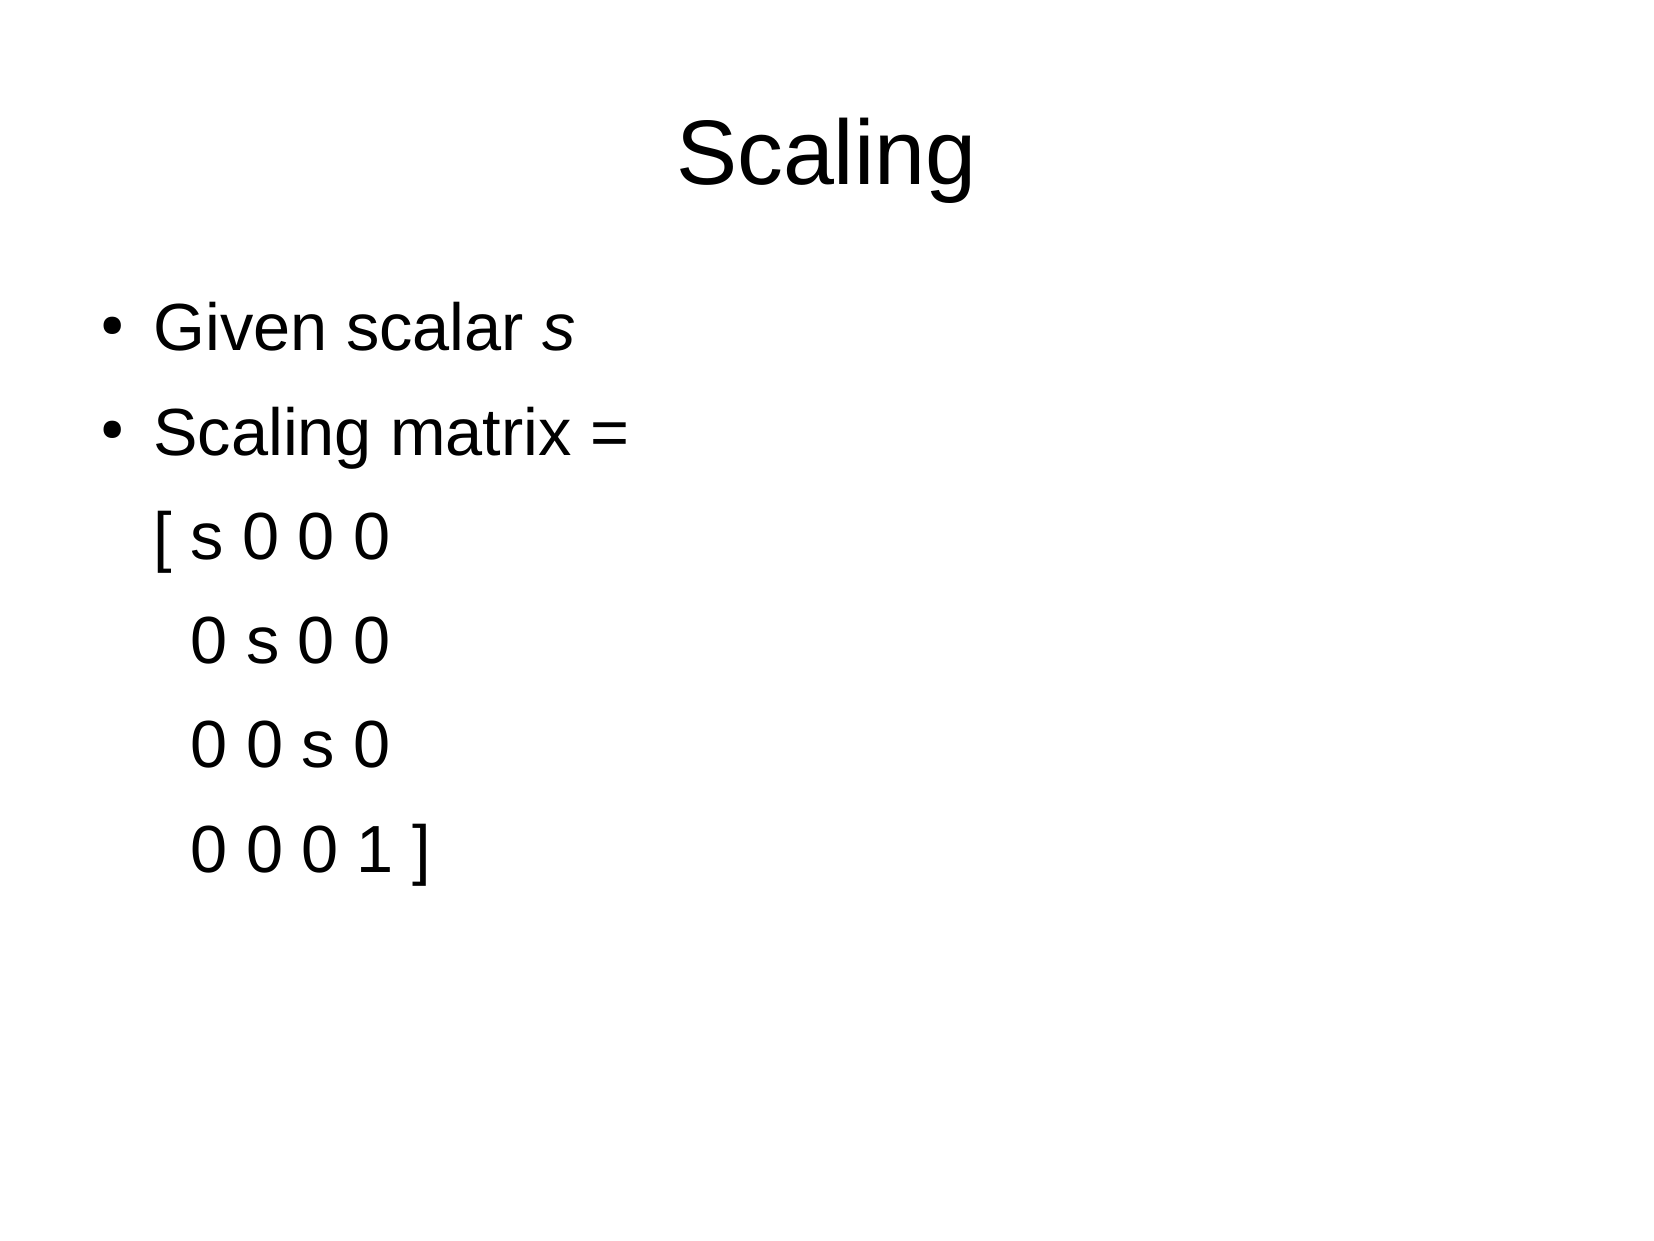

# Scaling
Given scalar s
Scaling matrix =
[ s 0 0 0
 0 s 0 0
 0 0 s 0
 0 0 0 1 ]